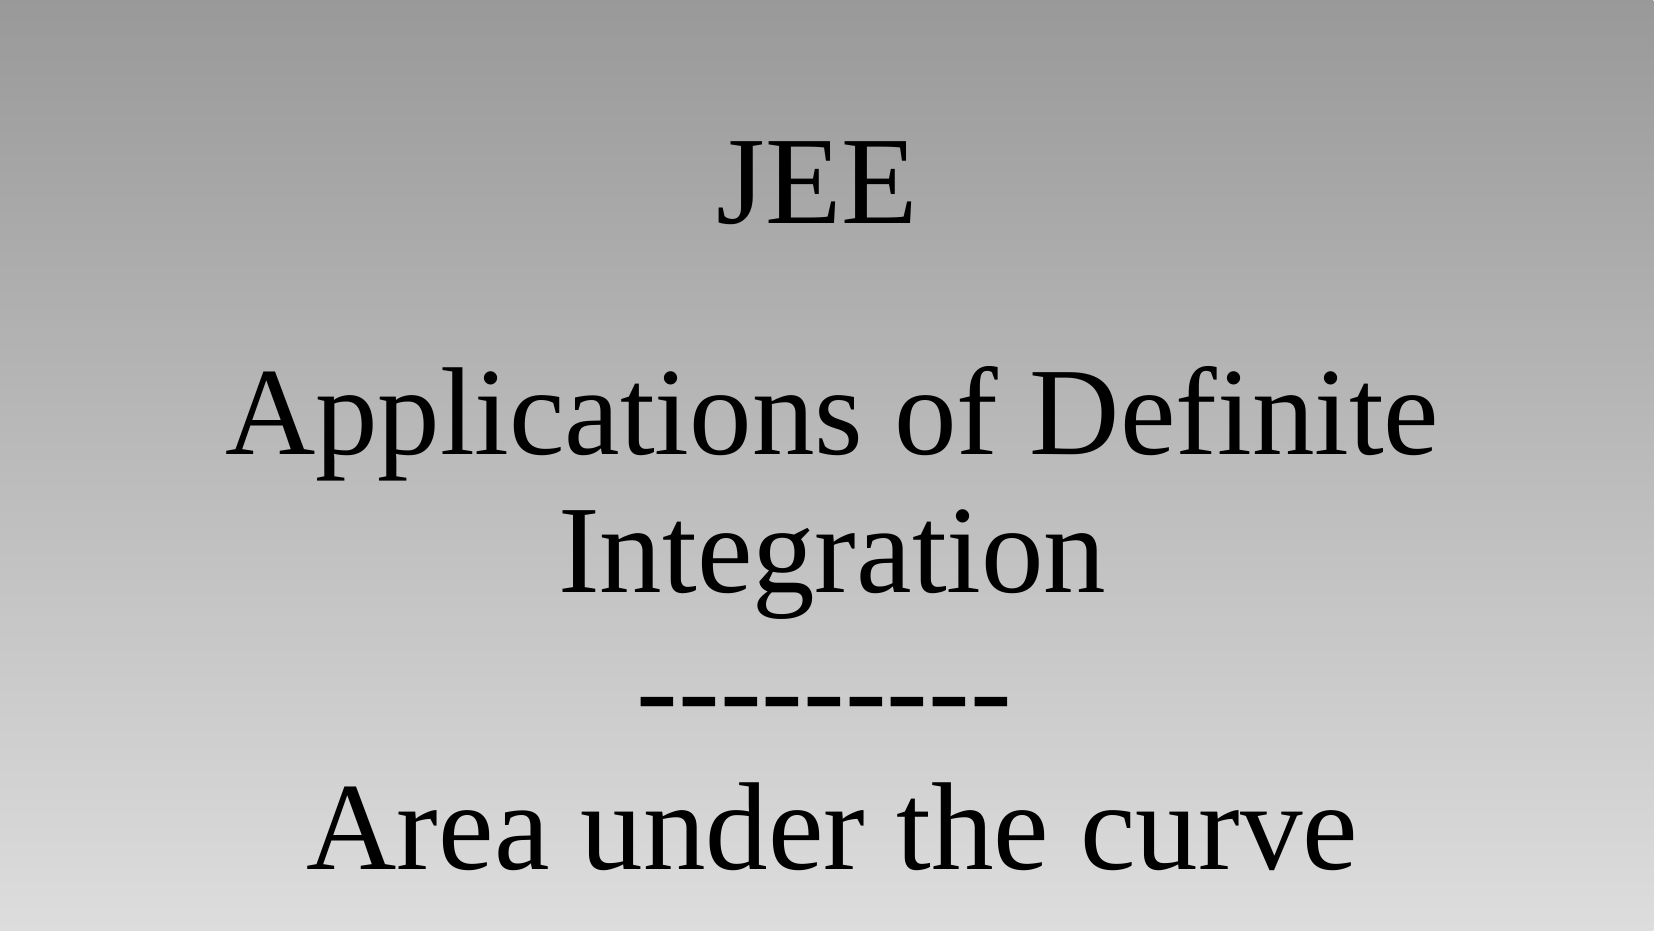

# JEE Applications of Definite Integration --------- Area under the curve